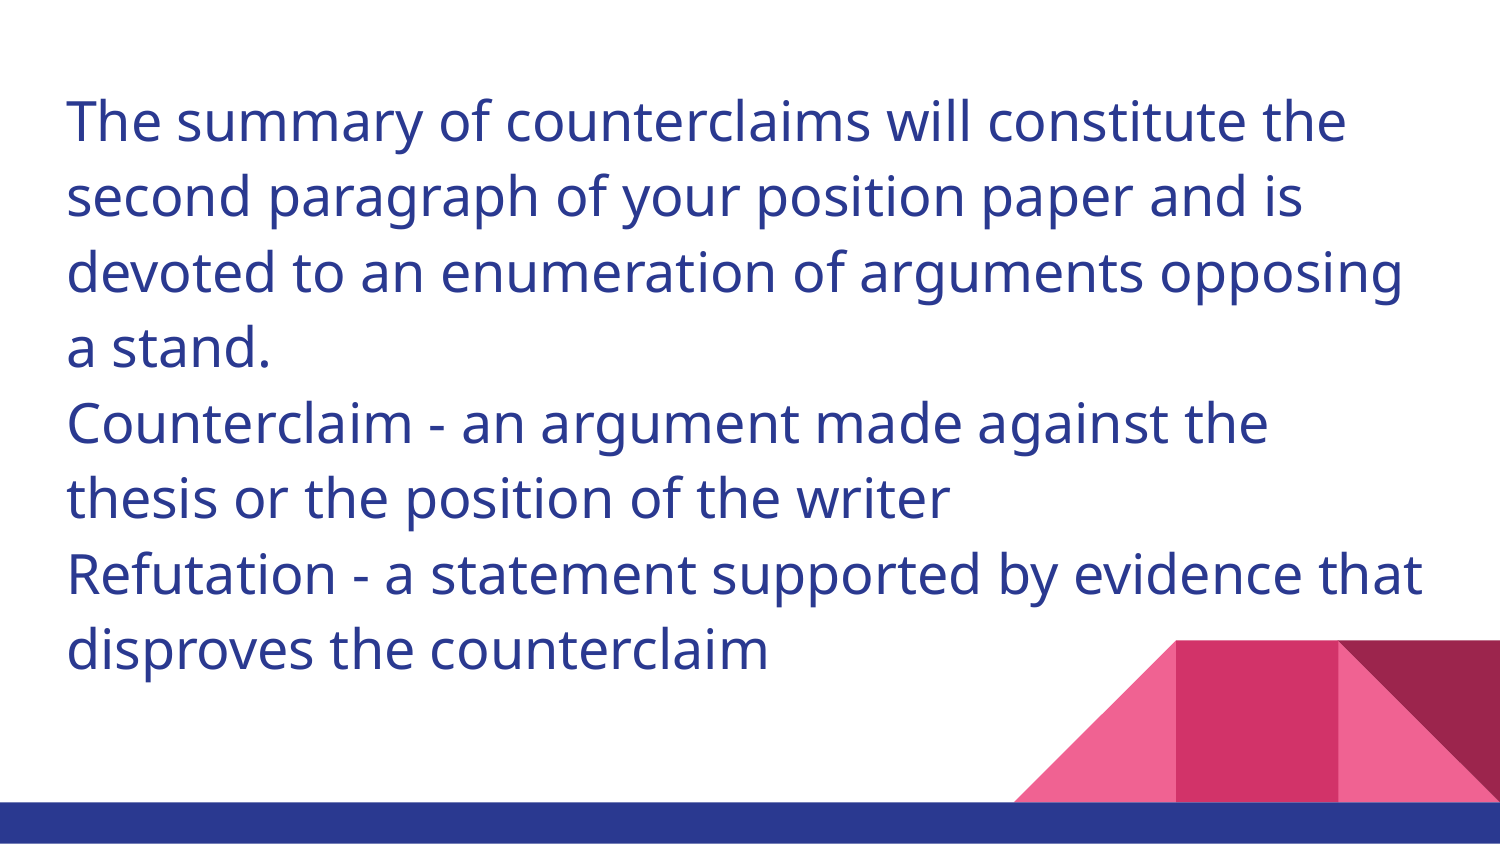

# The summary of counterclaims will constitute the second paragraph of your position paper and is devoted to an enumeration of arguments opposing a stand. Counterclaim - an argument made against the thesis or the position of the writer Refutation - a statement supported by evidence that disproves the counterclaim